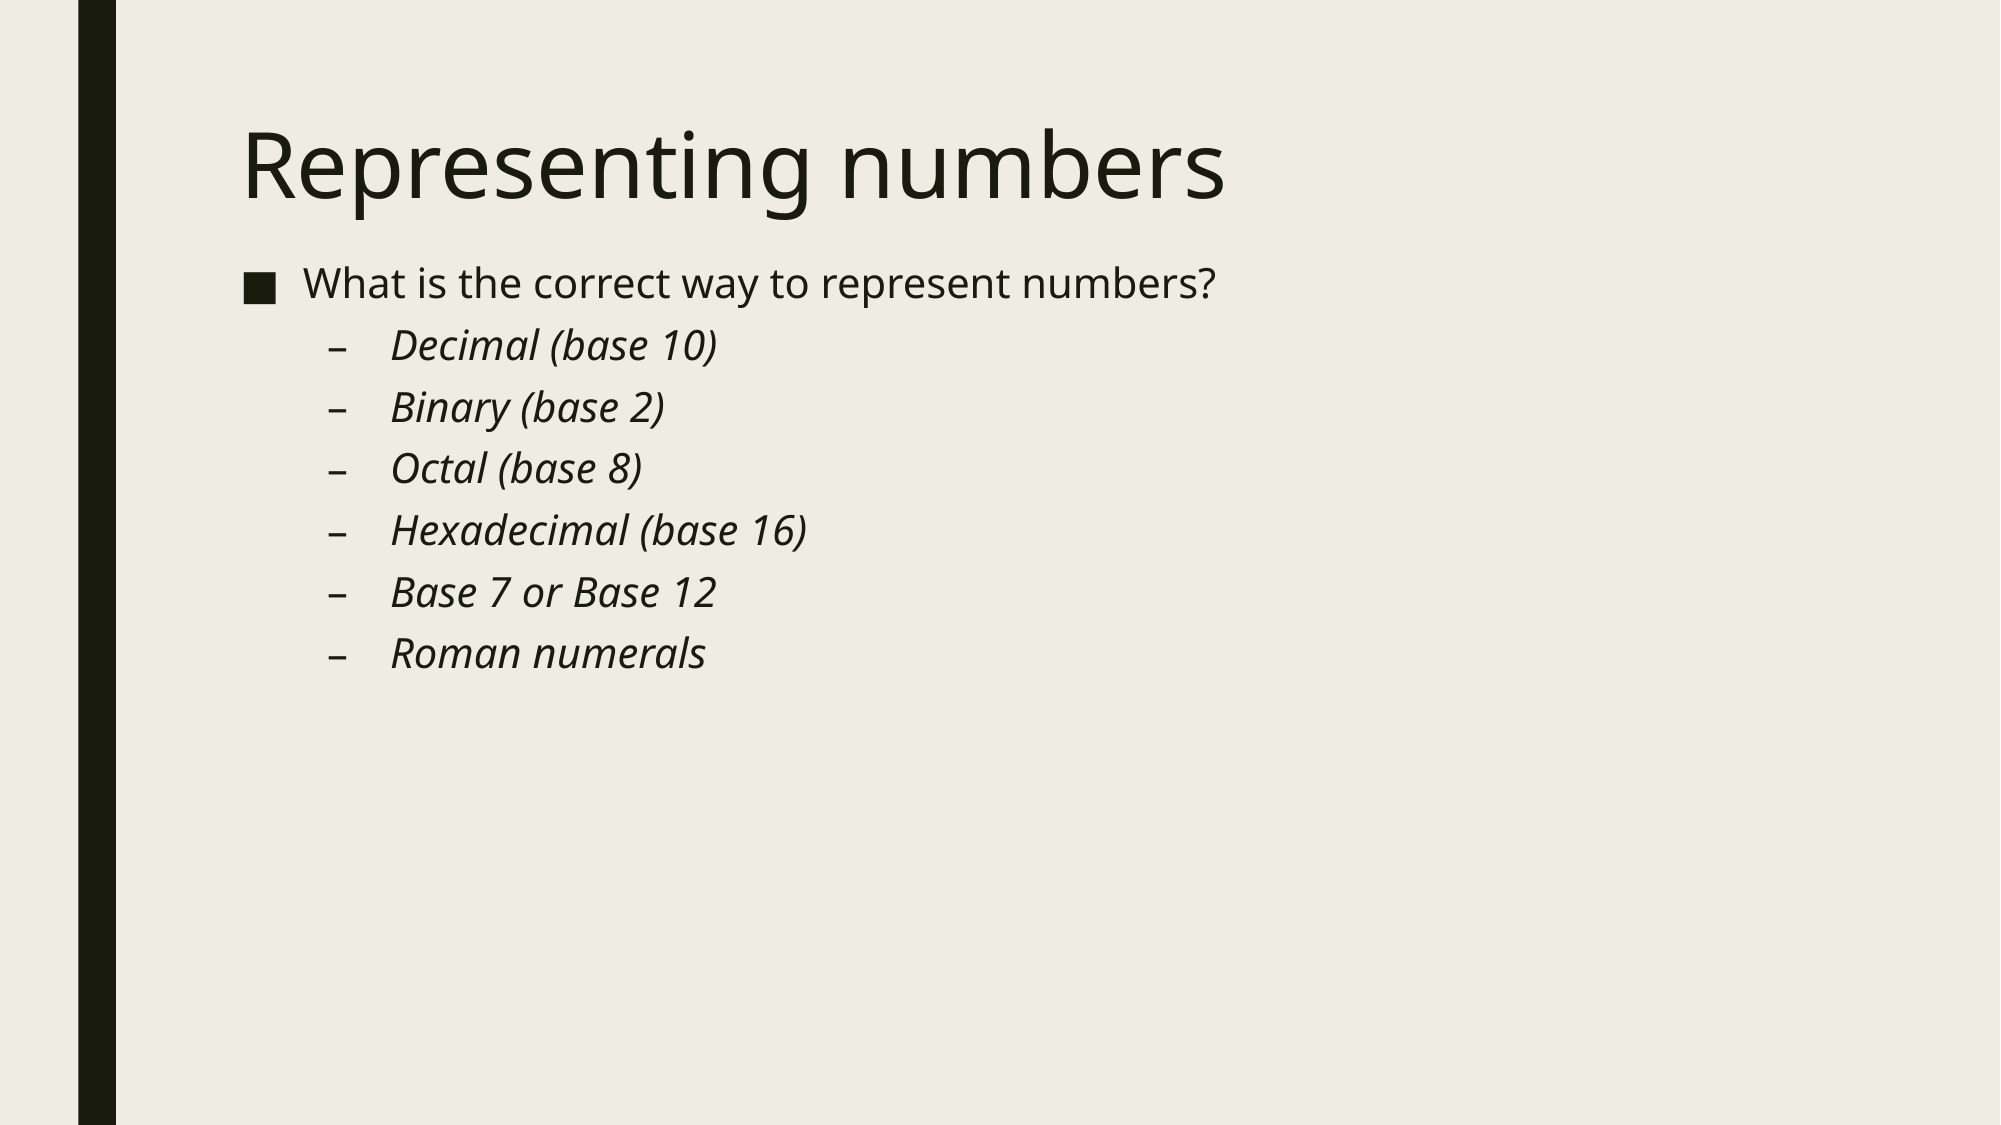

# Representing numbers
What is the correct way to represent numbers?
Decimal (base 10)
Binary (base 2)
Octal (base 8)
Hexadecimal (base 16)
Base 7 or Base 12
Roman numerals